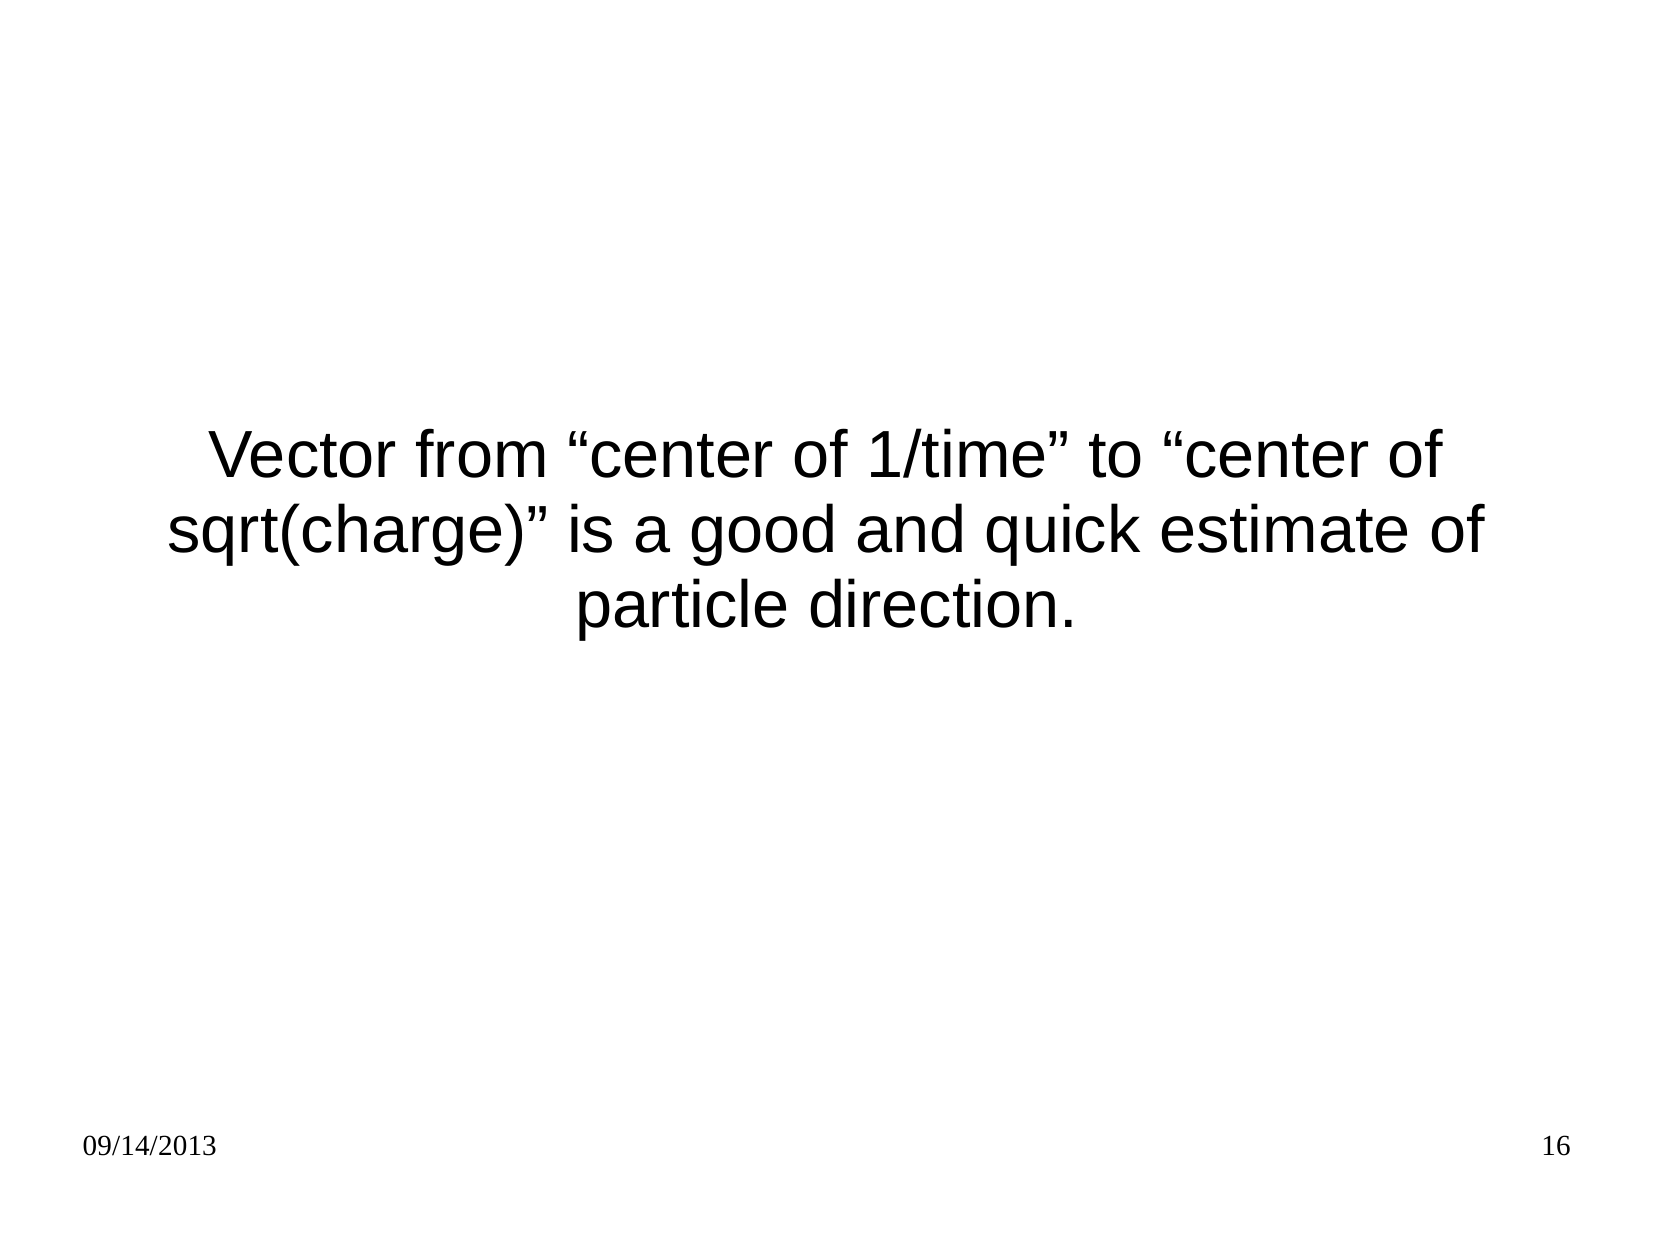

# Vector from “center of 1/time” to “center of sqrt(charge)” is a good and quick estimate of particle direction.
09/14/2013
16